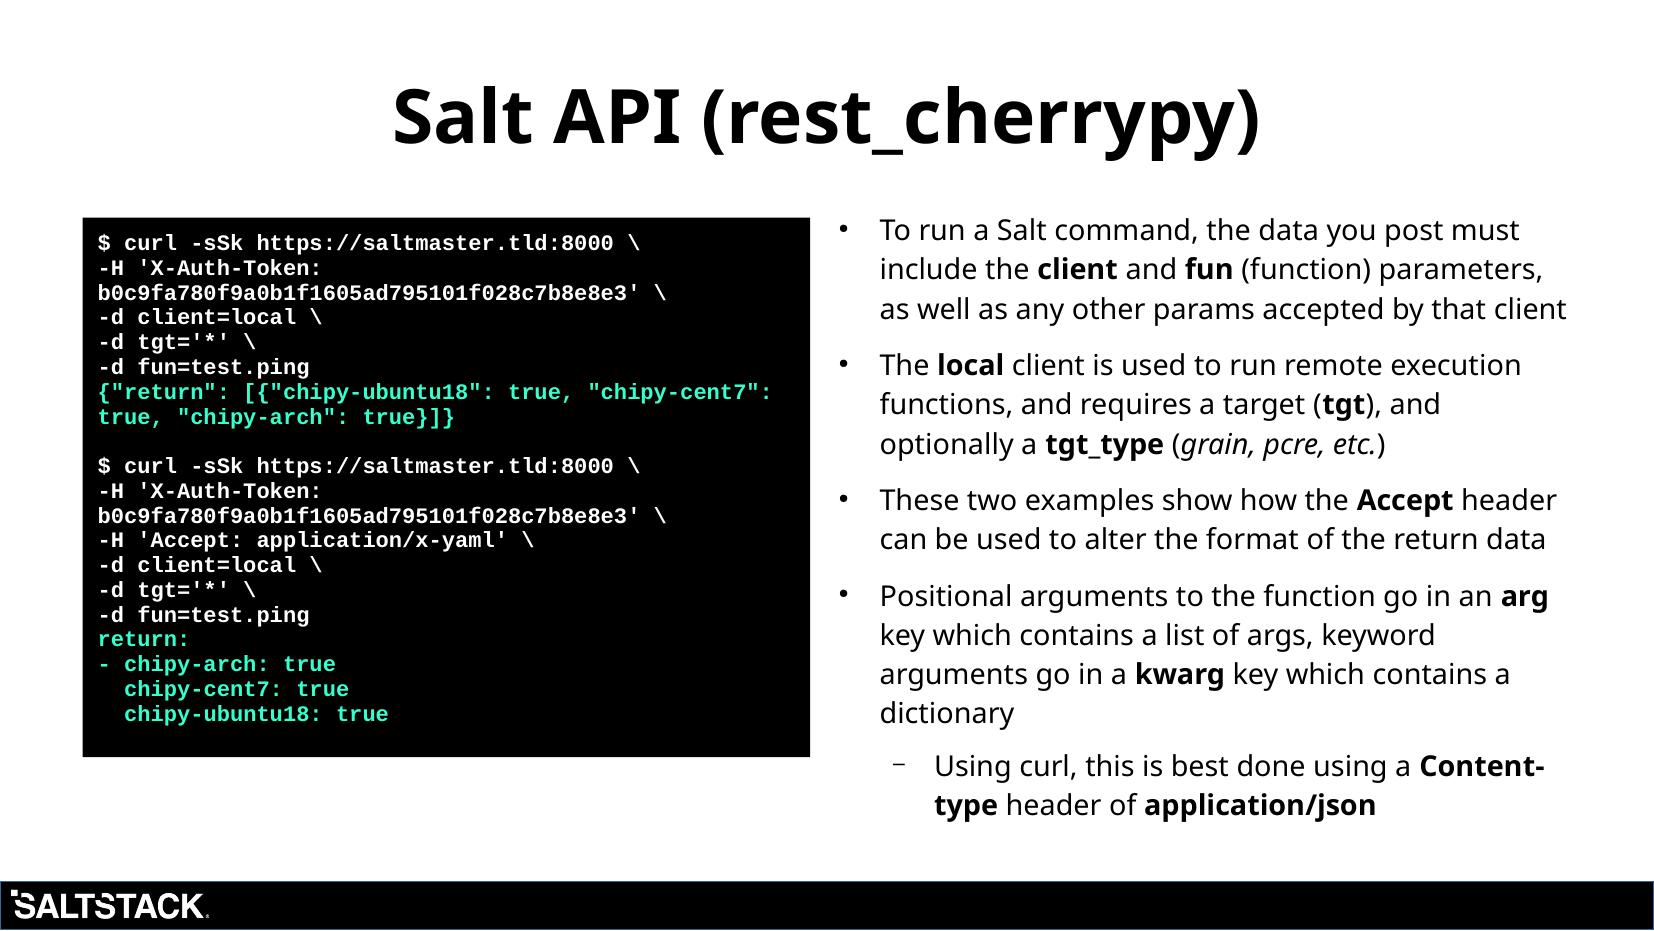

# Salt API (rest_cherrypy)
To run a Salt command, the data you post must include the client and fun (function) parameters, as well as any other params accepted by that client
The local client is used to run remote execution functions, and requires a target (tgt), and optionally a tgt_type (grain, pcre, etc.)
These two examples show how the Accept header can be used to alter the format of the return data
Positional arguments to the function go in an arg key which contains a list of args, keyword arguments go in a kwarg key which contains a dictionary
Using curl, this is best done using a Content-type header of application/json
$ curl -sSk https://saltmaster.tld:8000 \
-H 'X-Auth-Token: b0c9fa780f9a0b1f1605ad795101f028c7b8e8e3' \
-d client=local \
-d tgt='*' \
-d fun=test.ping
{"return": [{"chipy-ubuntu18": true, "chipy-cent7": true, "chipy-arch": true}]}
$ curl -sSk https://saltmaster.tld:8000 \
-H 'X-Auth-Token: b0c9fa780f9a0b1f1605ad795101f028c7b8e8e3' \
-H 'Accept: application/x-yaml' \
-d client=local \
-d tgt='*' \
-d fun=test.ping
return:
- chipy-arch: true
 chipy-cent7: true
 chipy-ubuntu18: true